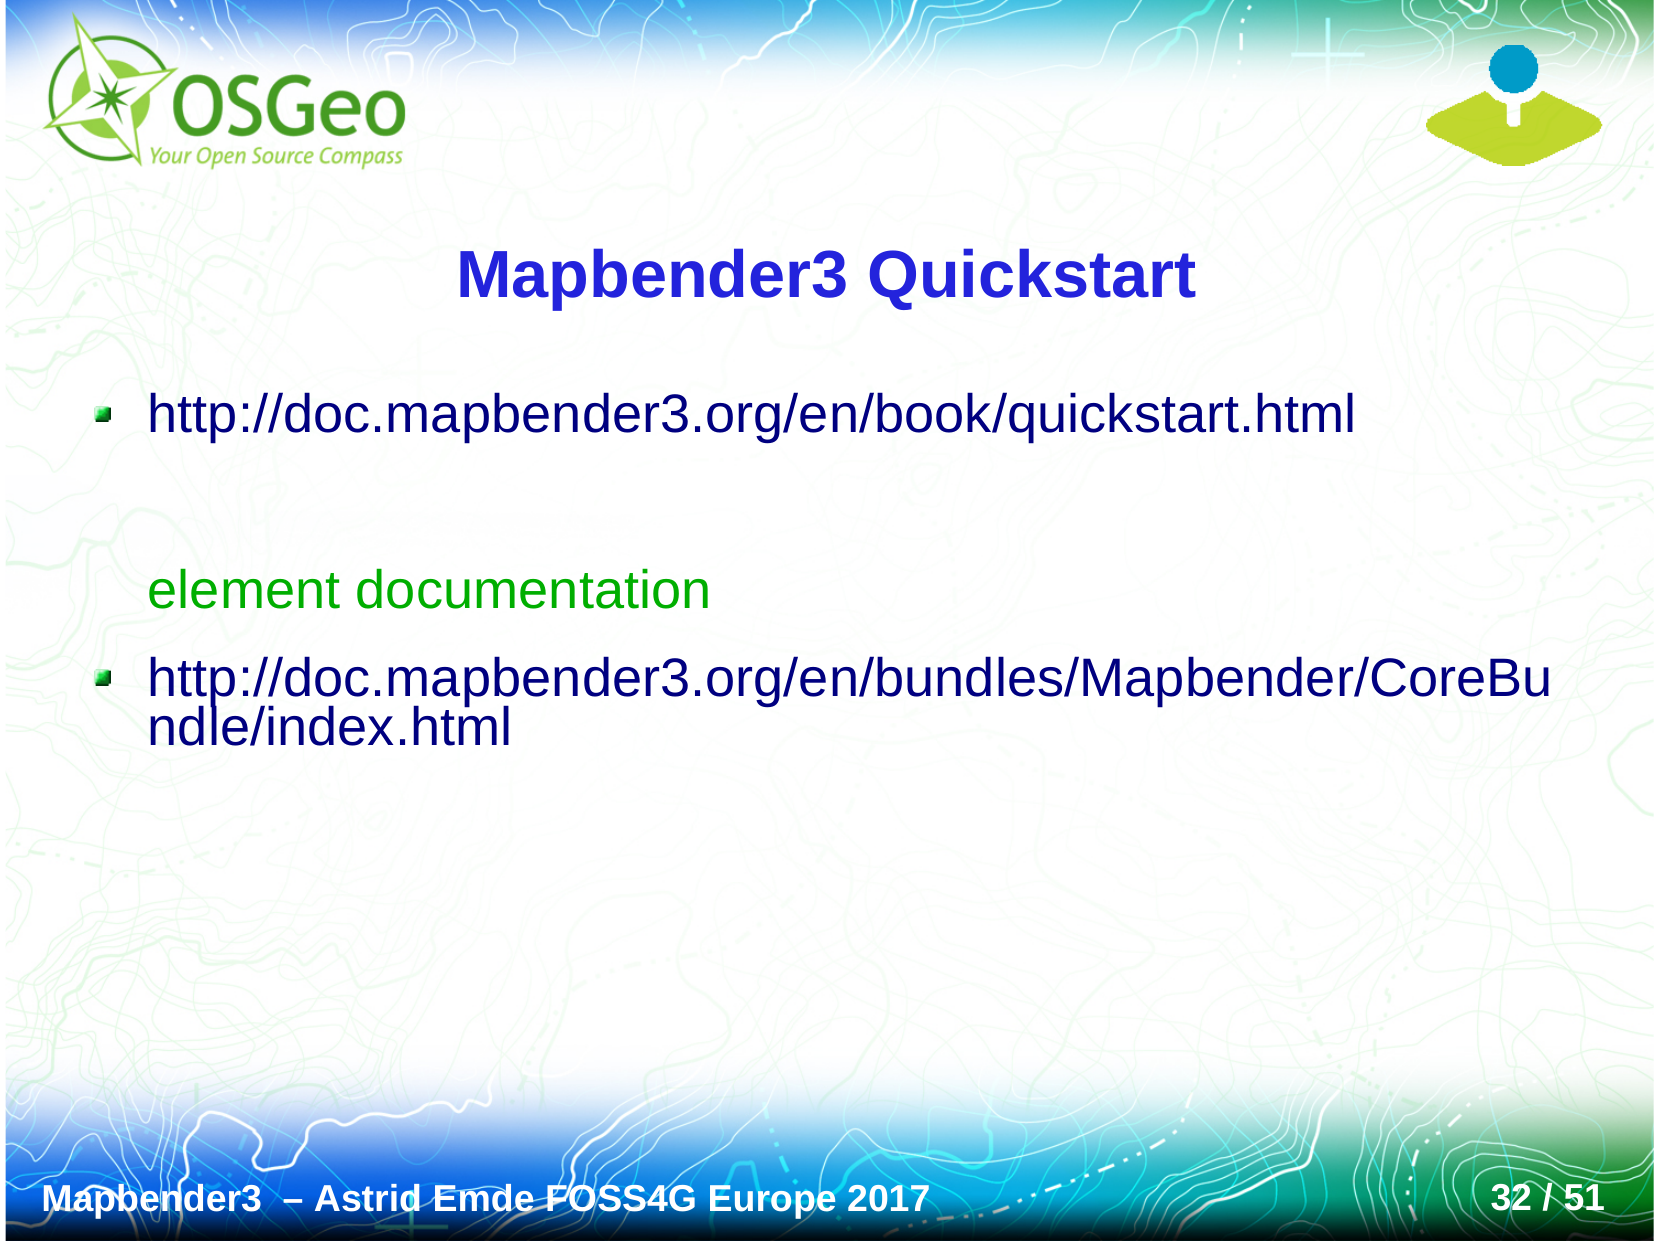

# Mapbender3 Quickstart
http://doc.mapbender3.org/en/book/quickstart.html
element documentation
http://doc.mapbender3.org/en/bundles/Mapbender/CoreBundle/index.html